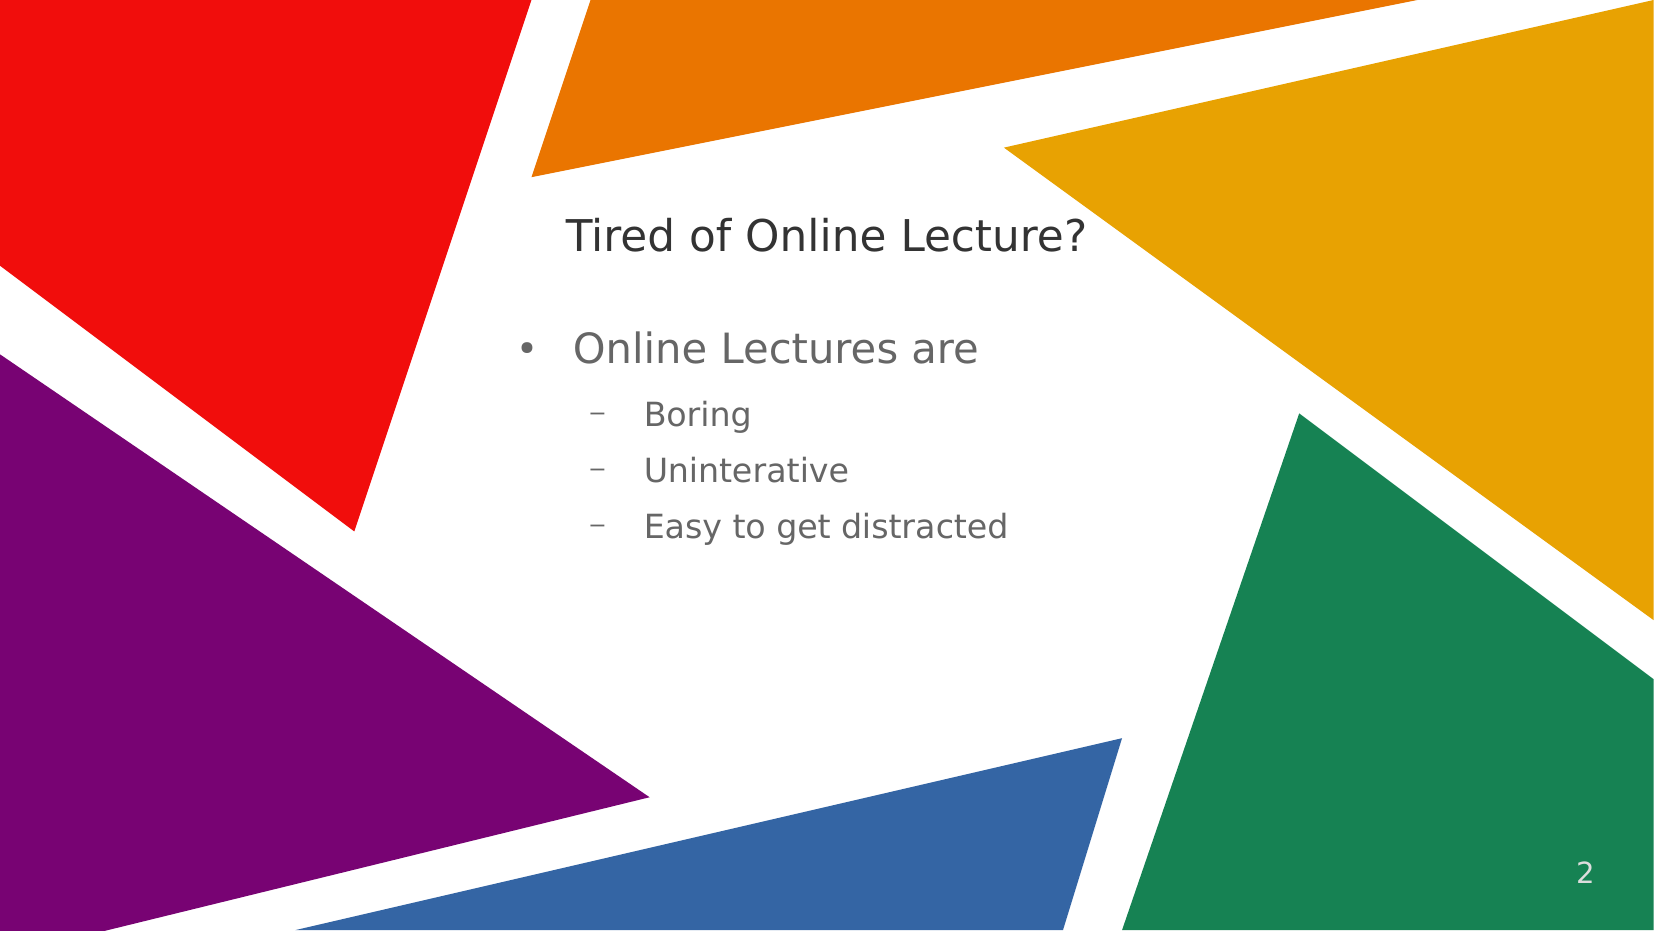

# Tired of Online Lecture?
Online Lectures are
Boring
Uninterative
Easy to get distracted
2